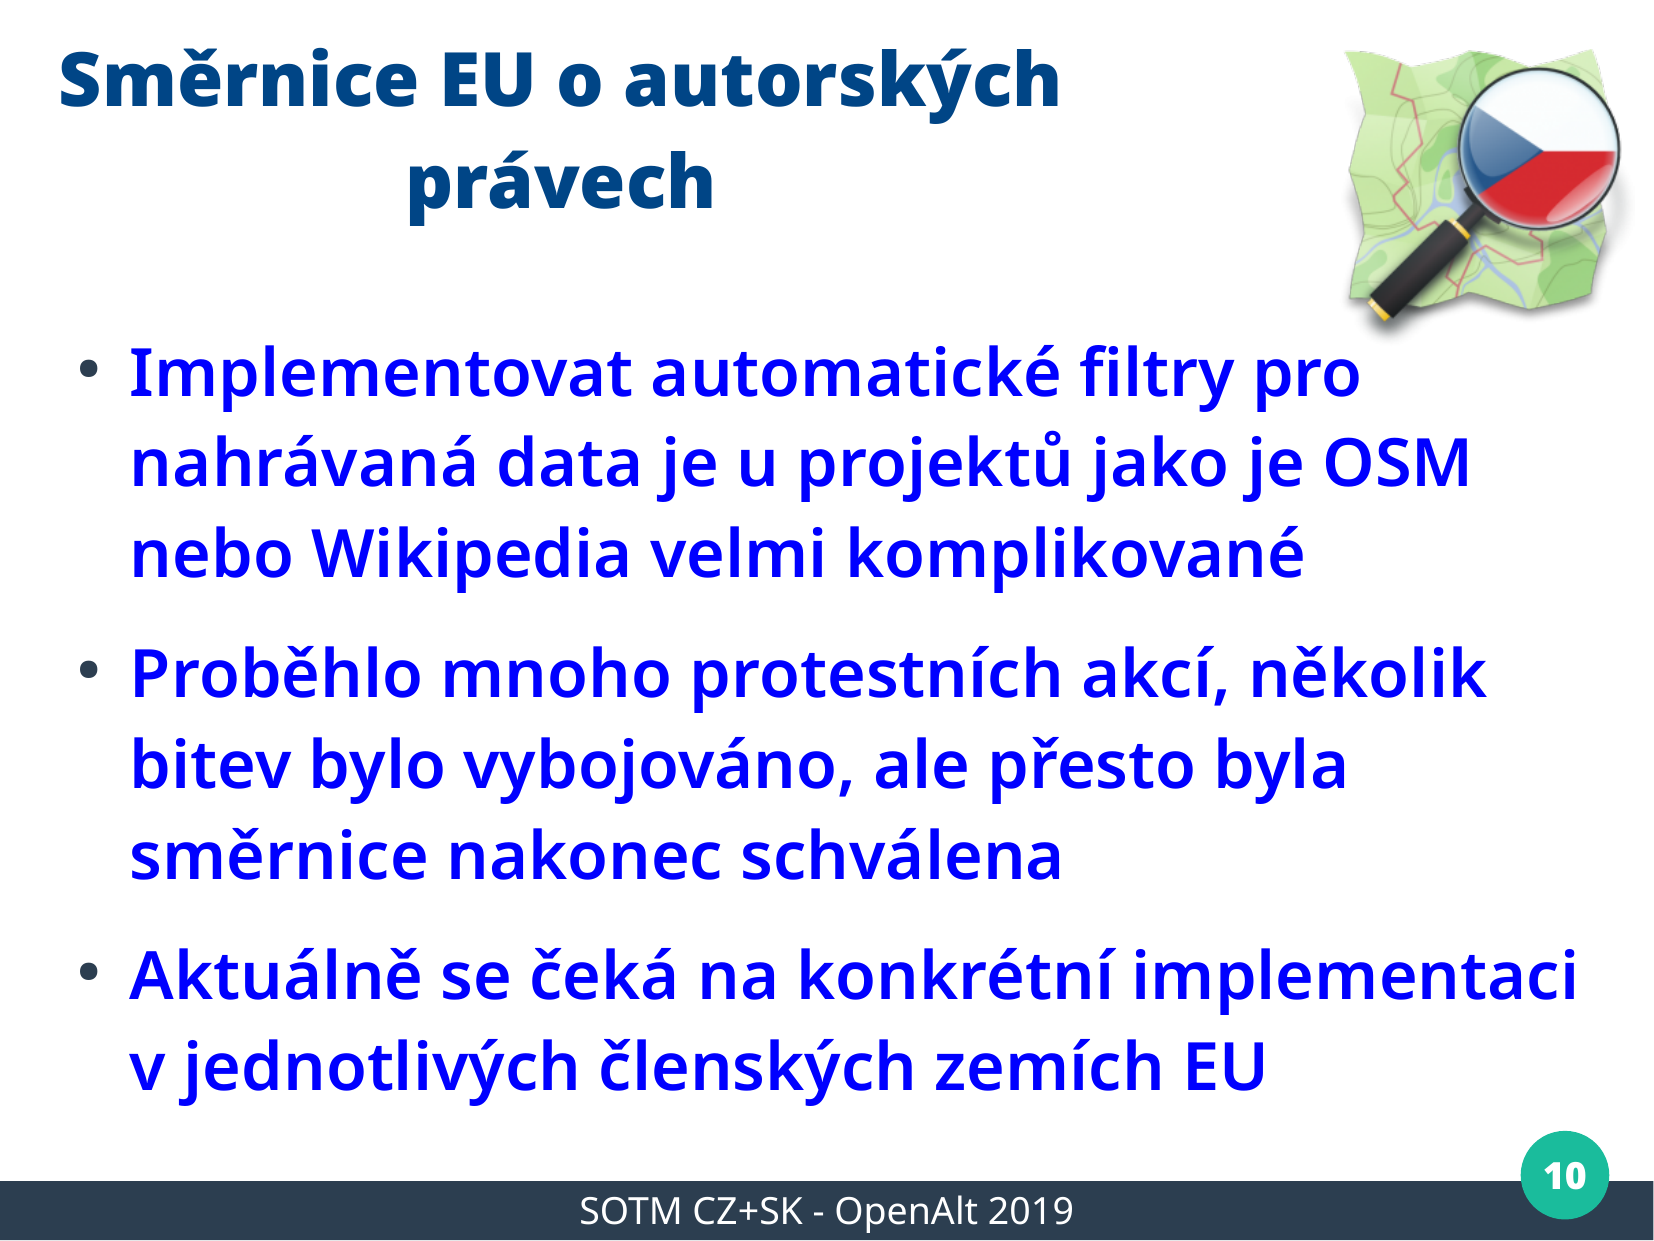

# Směrnice EU o autorských právech
Implementovat automatické filtry pro nahrávaná data je u projektů jako je OSM nebo Wikipedia velmi komplikované
Proběhlo mnoho protestních akcí, několik bitev bylo vybojováno, ale přesto byla směrnice nakonec schválena
Aktuálně se čeká na konkrétní implementaci v jednotlivých členských zemích EU
10
SOTM CZ+SK - OpenAlt 2019